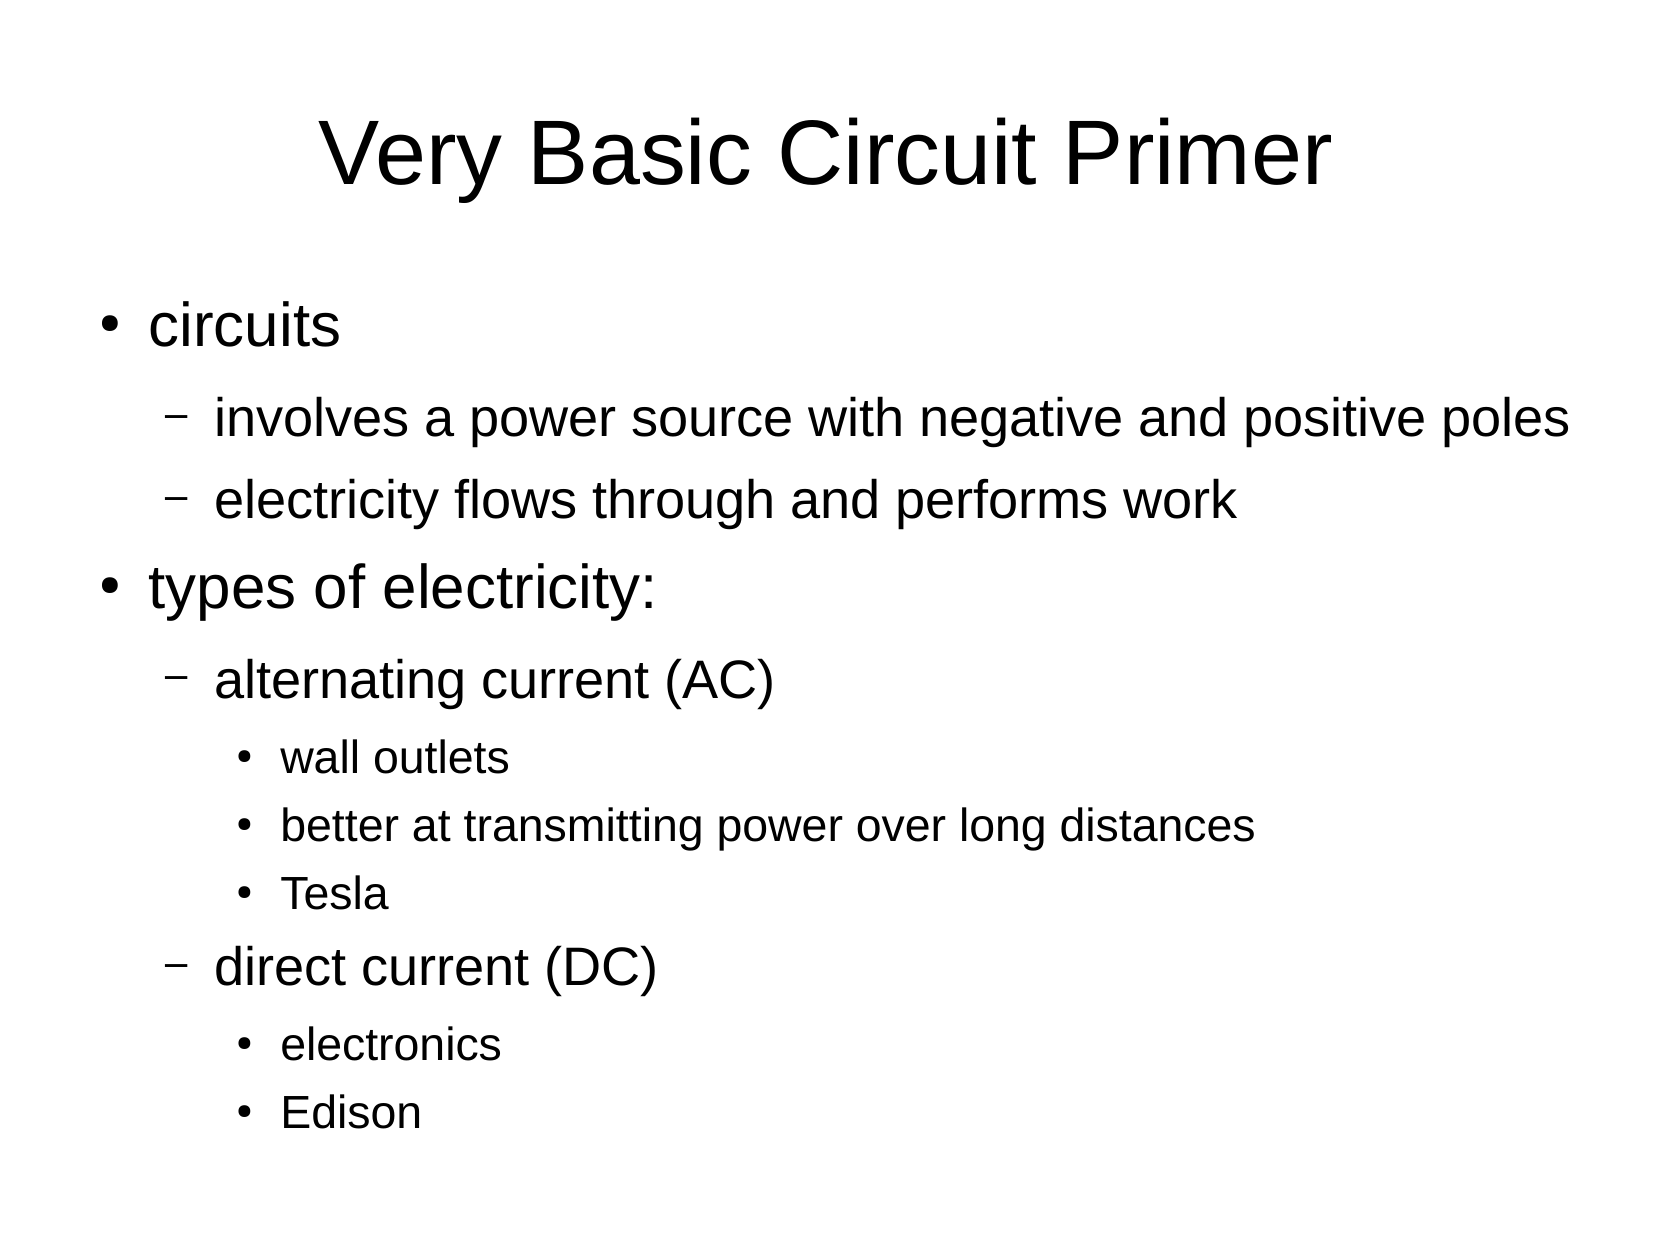

# Very Basic Circuit Primer
circuits
involves a power source with negative and positive poles
electricity flows through and performs work
types of electricity:
alternating current (AC)
wall outlets
better at transmitting power over long distances
Tesla
direct current (DC)
electronics
Edison